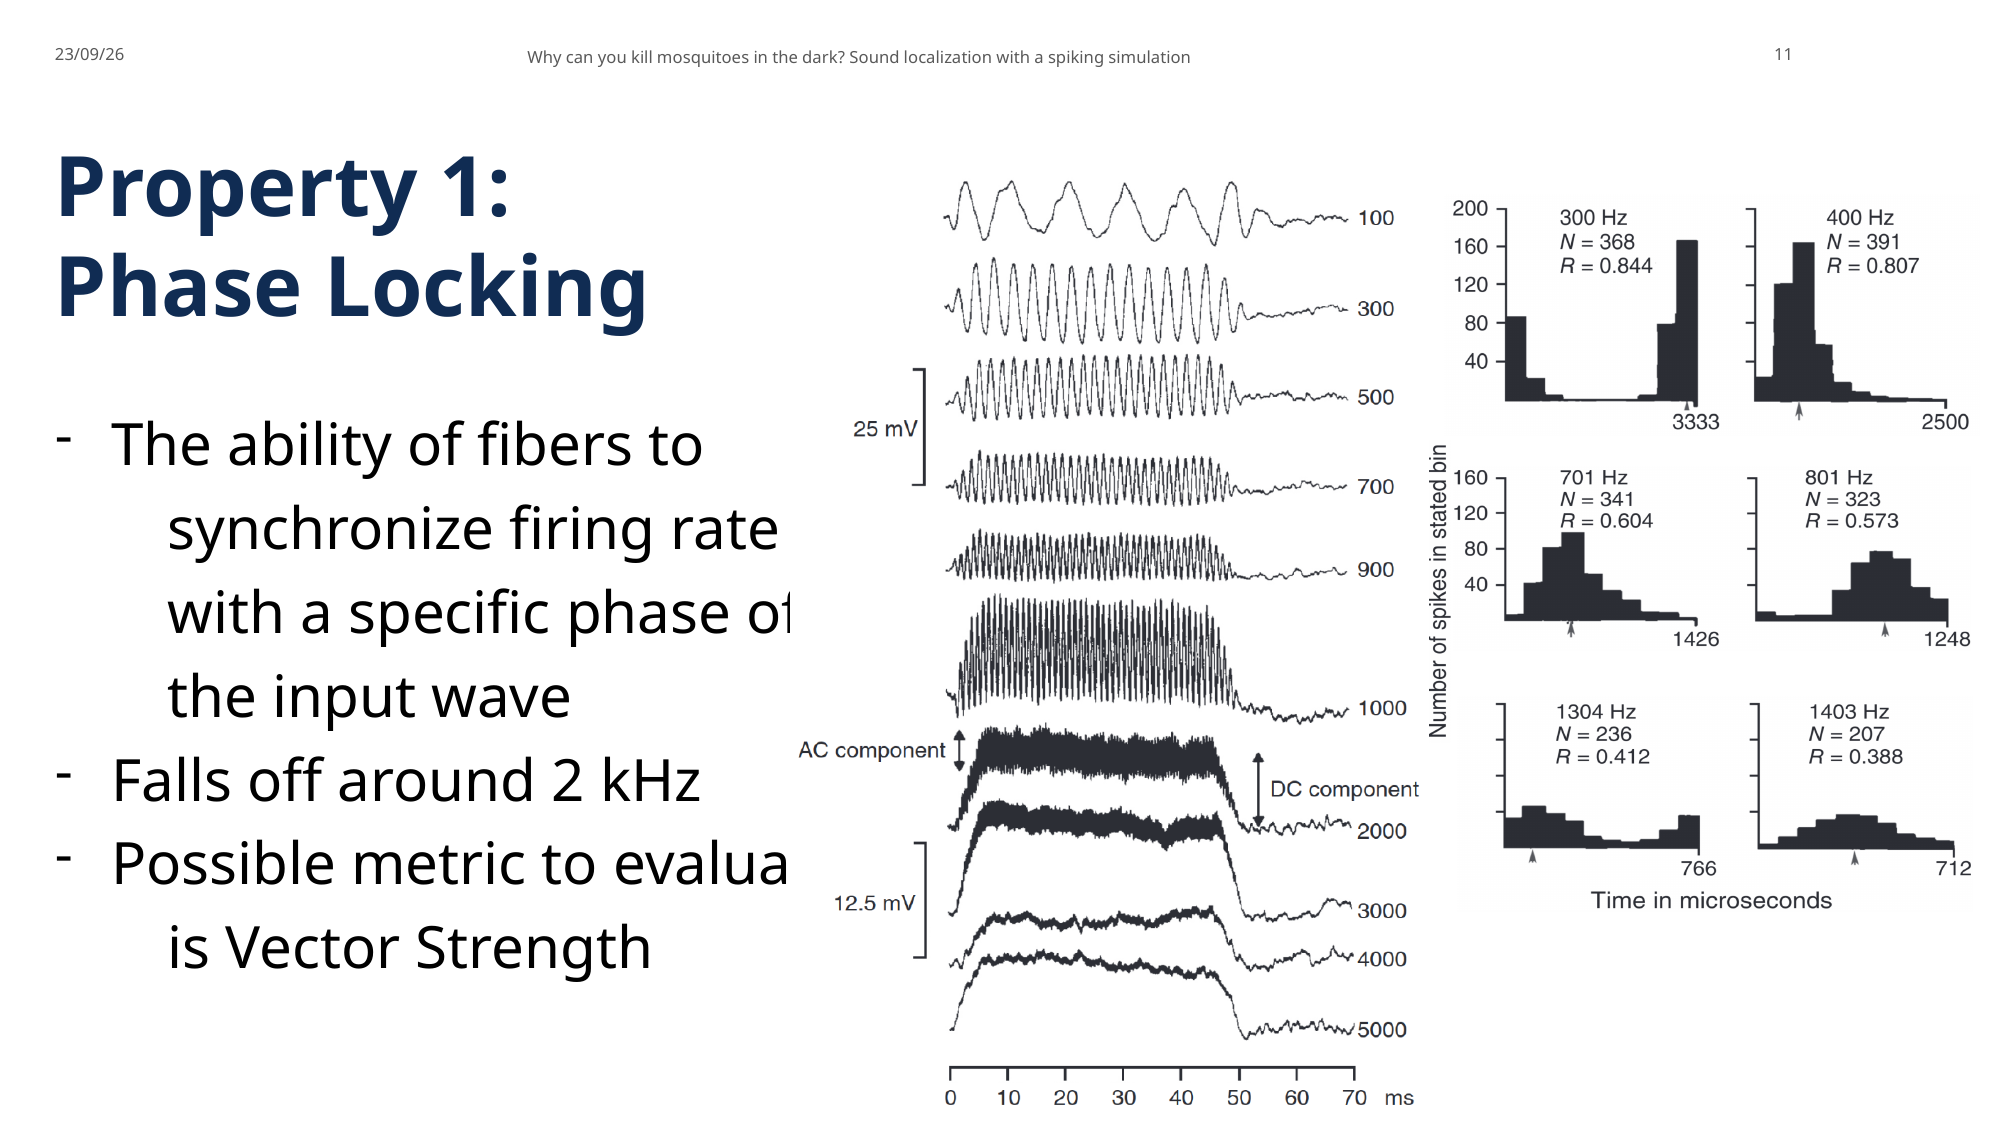

Why can you kill mosquitoes in the dark? Sound localization with a spiking simulation
10
# Property 1: Phase Locking
The ability of fibers to synchronize firing rate with a specific phase of the input wave
Falls off around 2 kHz
Possible metric to evaluate is Vector Strength